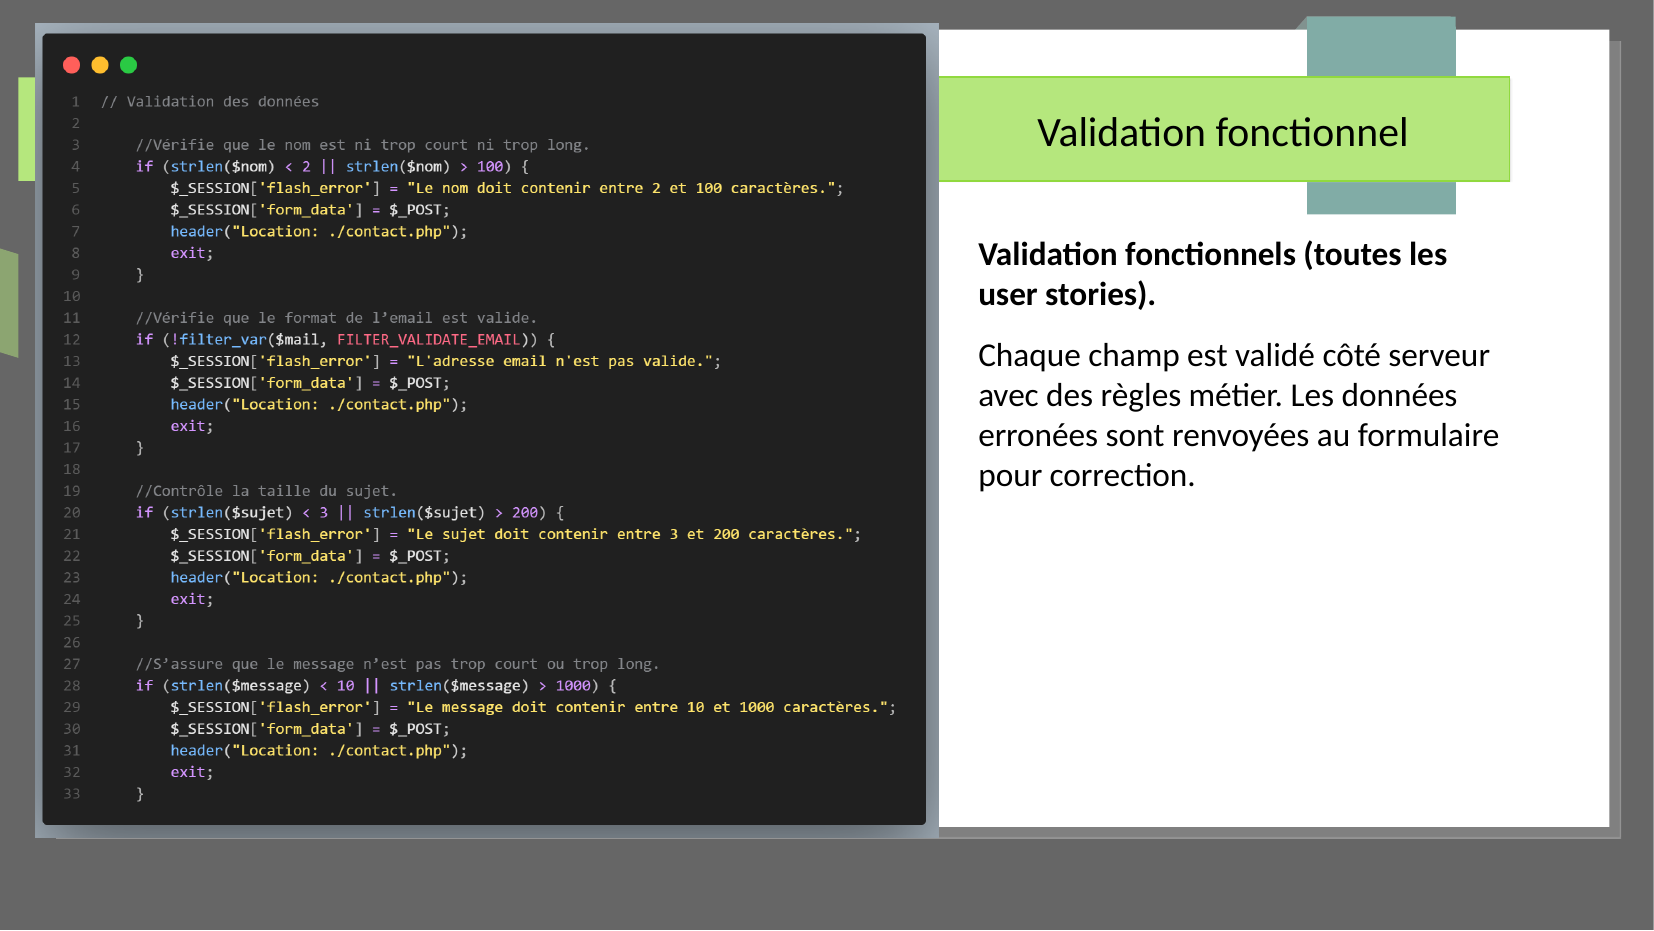

# Validation fonctionnel
Validation fonctionnels (toutes les user stories).
Chaque champ est validé côté serveur avec des règles métier. Les données erronées sont renvoyées au formulaire pour correction.